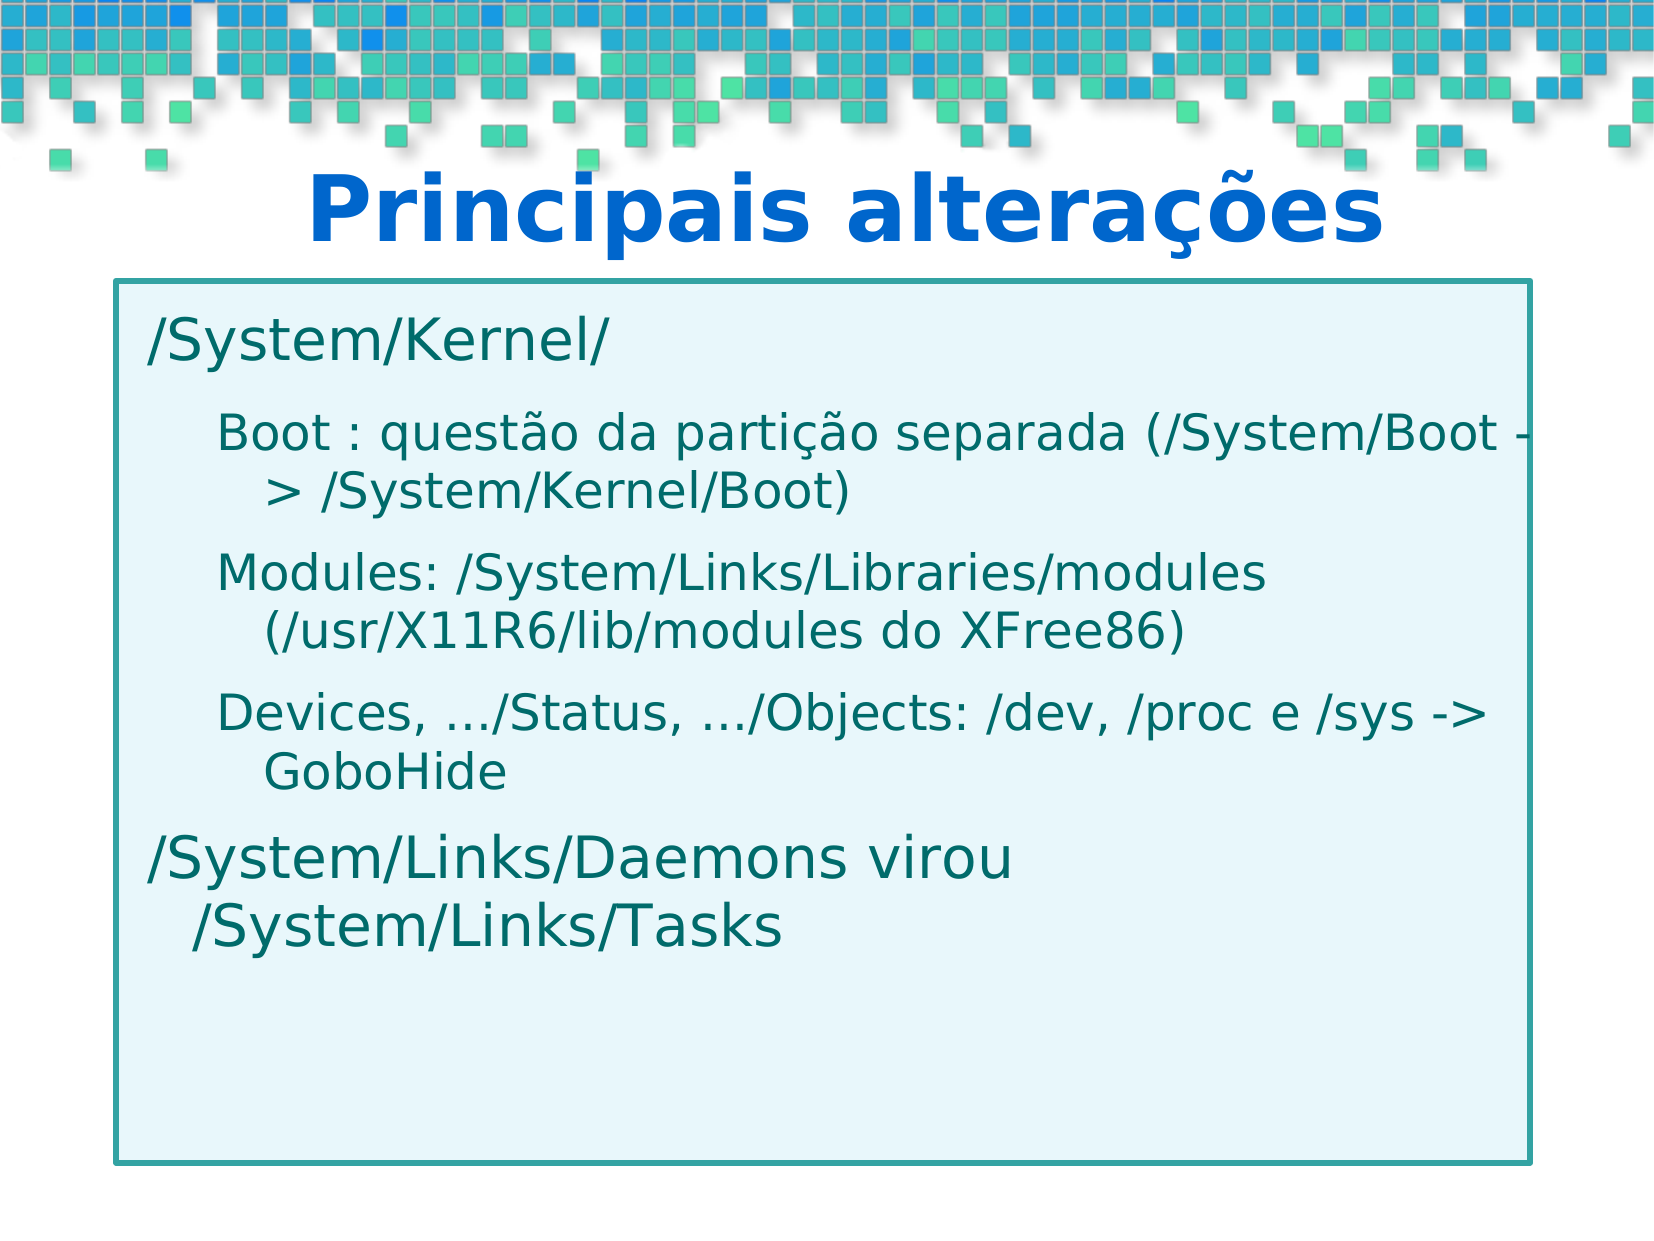

# Principais alterações
/System/Kernel/
Boot : questão da partição separada (/System/Boot -> /System/Kernel/Boot)
Modules: /System/Links/Libraries/modules (/usr/X11R6/lib/modules do XFree86)
Devices, .../Status, .../Objects: /dev, /proc e /sys -> GoboHide
/System/Links/Daemons virou /System/Links/Tasks